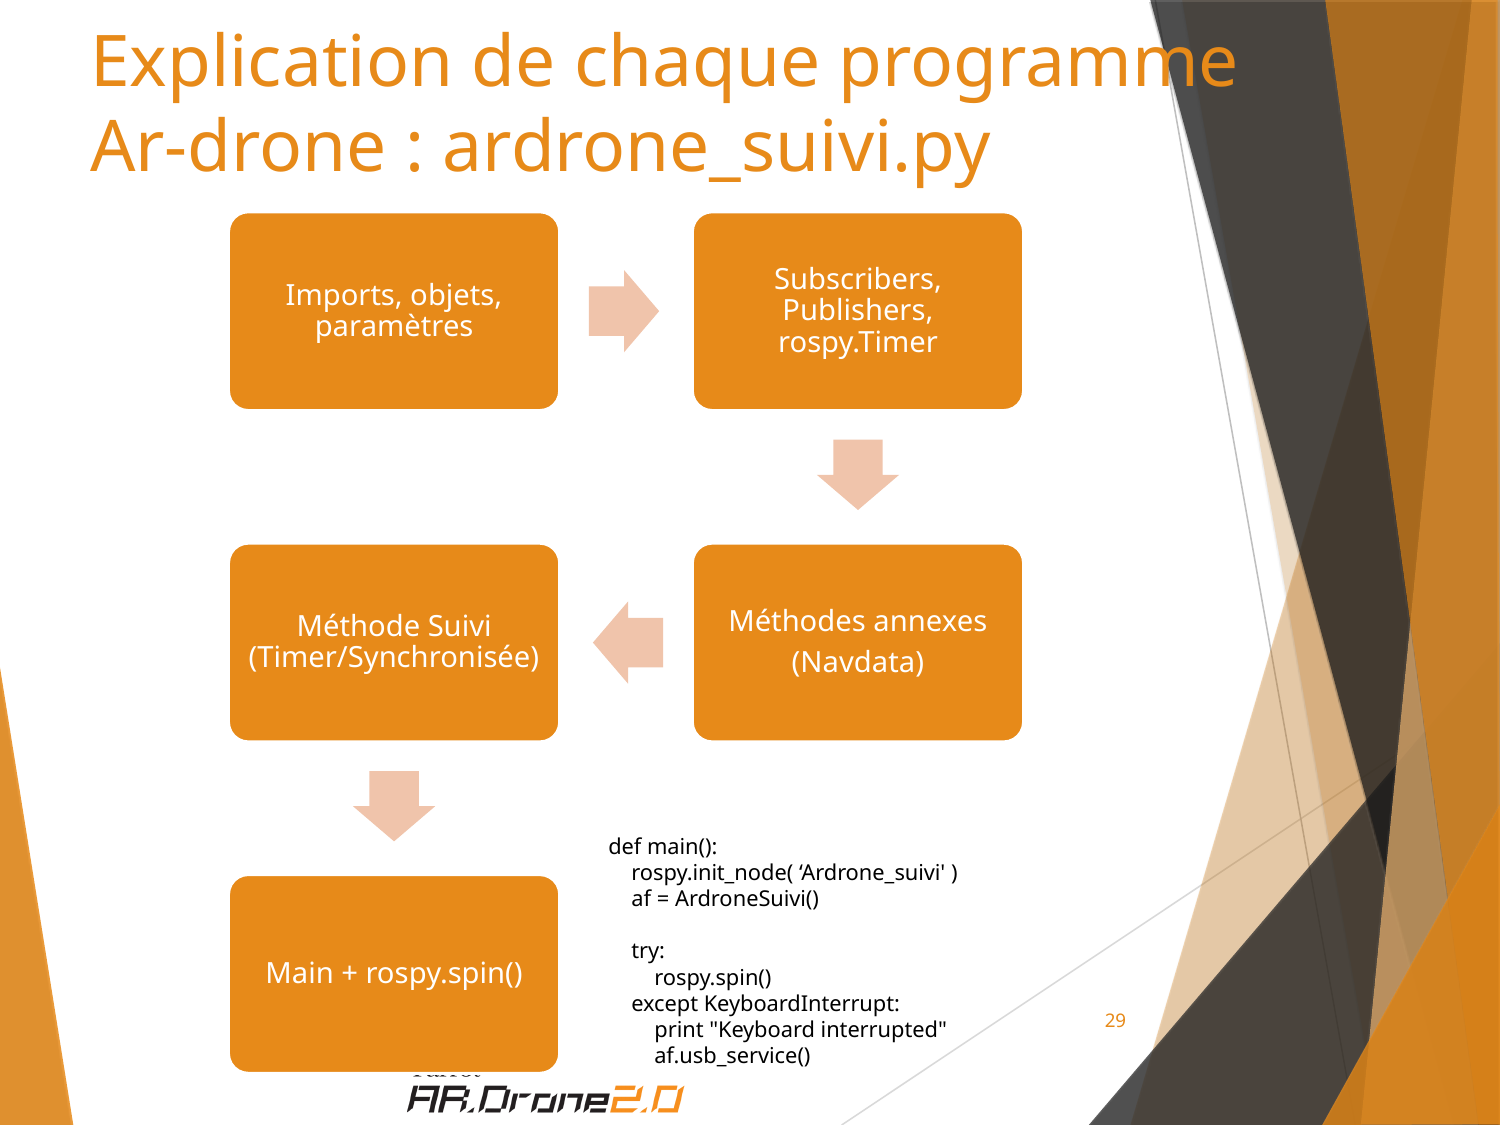

# Explication de chaque programme Ar-drone : ardrone_suivi.py
Imports, objets, paramètres
Subscribers,
Publishers,
rospy.Timer
Méthode Suivi (Timer/Synchronisée)
Méthodes annexes
(Navdata)
Main + rospy.spin()
def main():
 rospy.init_node( ‘Ardrone_suivi' )
 af = ArdroneSuivi()
 try:
 rospy.spin()
 except KeyboardInterrupt:
 print "Keyboard interrupted"
 af.usb_service()